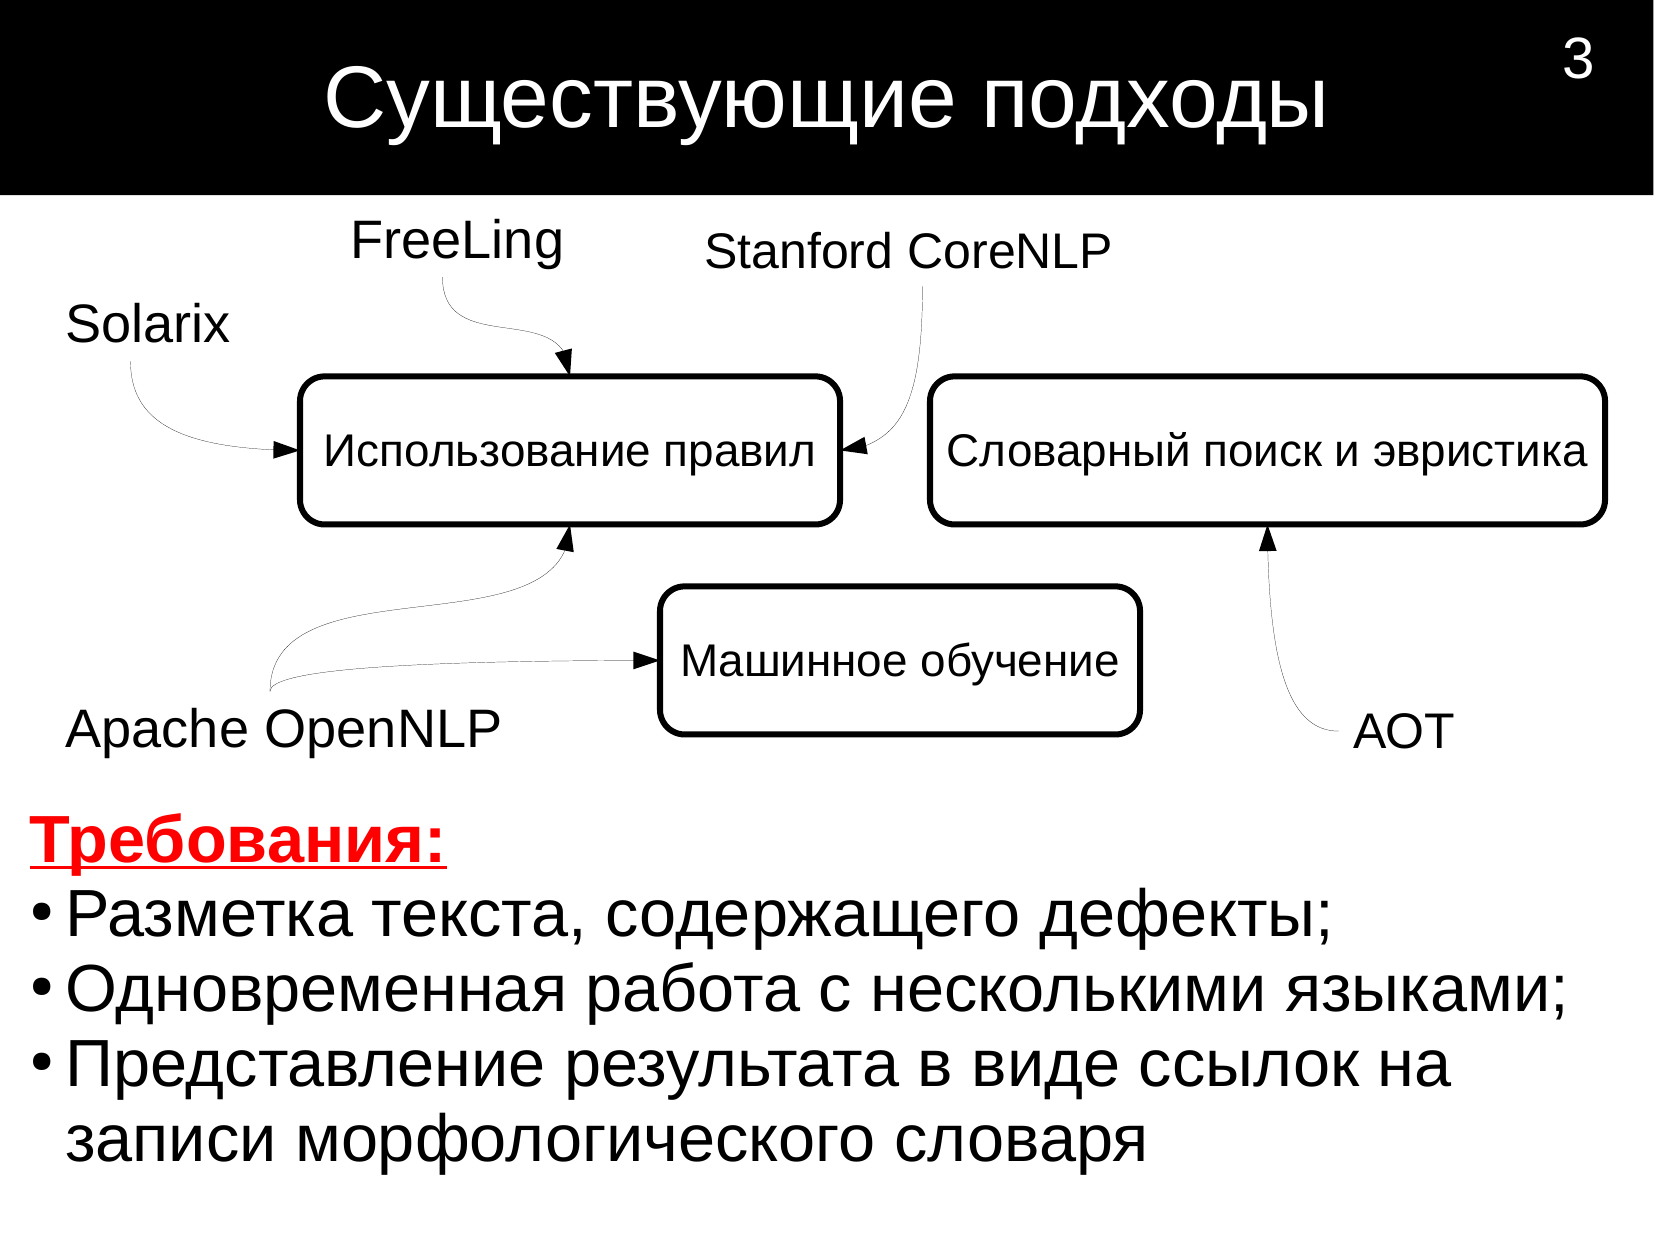

# Существующие подходы
FreeLing
Stanford CoreNLP
Solarix
Использование правил
Словарный поиск и эвристика
Машинное обучение
Apache OpenNLP
АОТ
Требования:
Разметка текста, содержащего дефекты;
Одновременная работа с несколькими языками;
Представление результата в виде ссылок на записи морфологического словаря